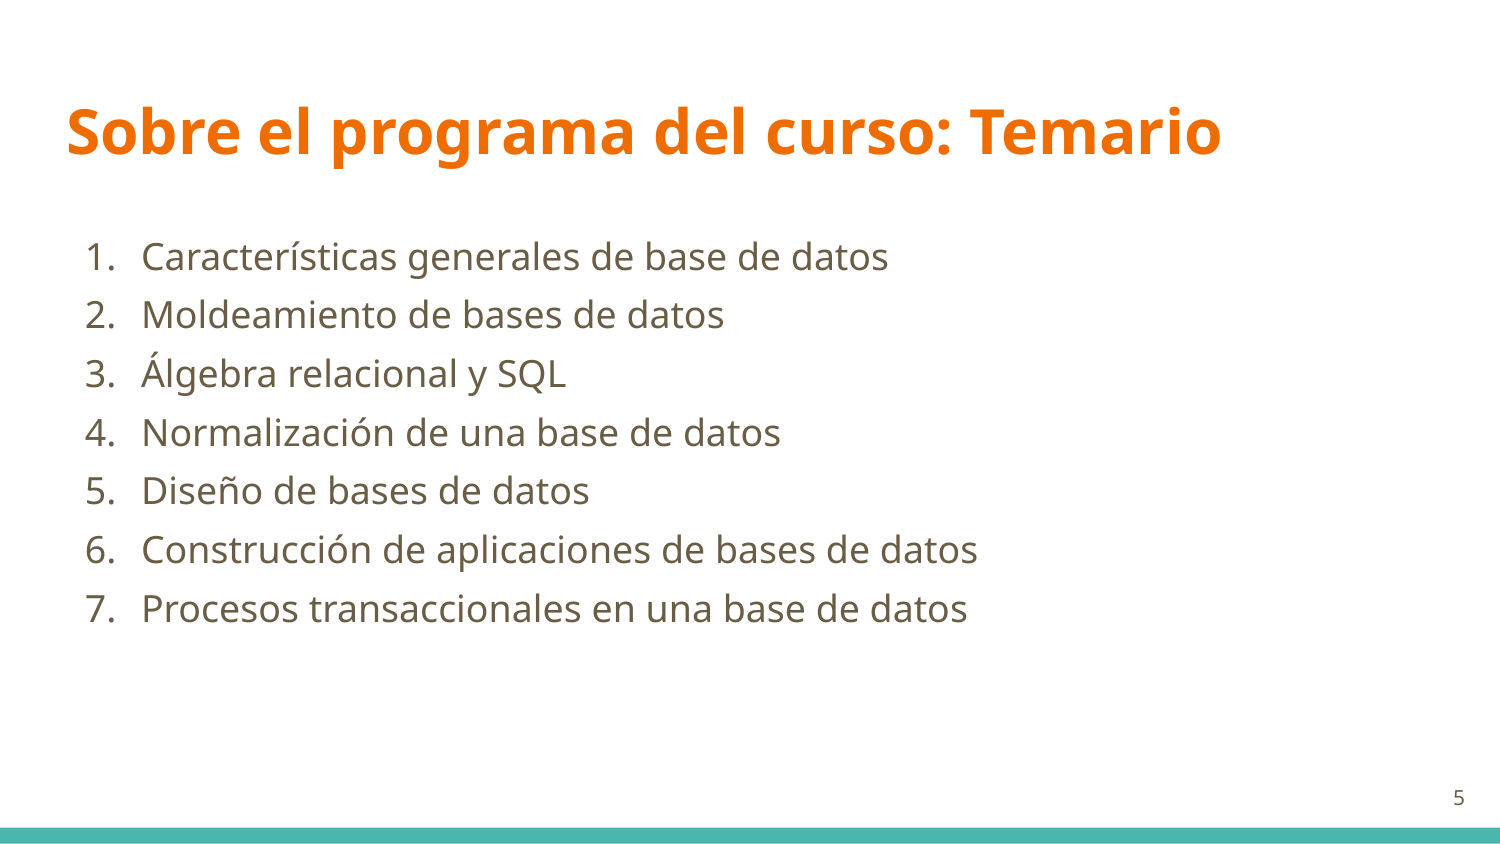

# Sobre el programa del curso: Temario
Características generales de base de datos
Moldeamiento de bases de datos
Álgebra relacional y SQL
Normalización de una base de datos
Diseño de bases de datos
Construcción de aplicaciones de bases de datos
Procesos transaccionales en una base de datos